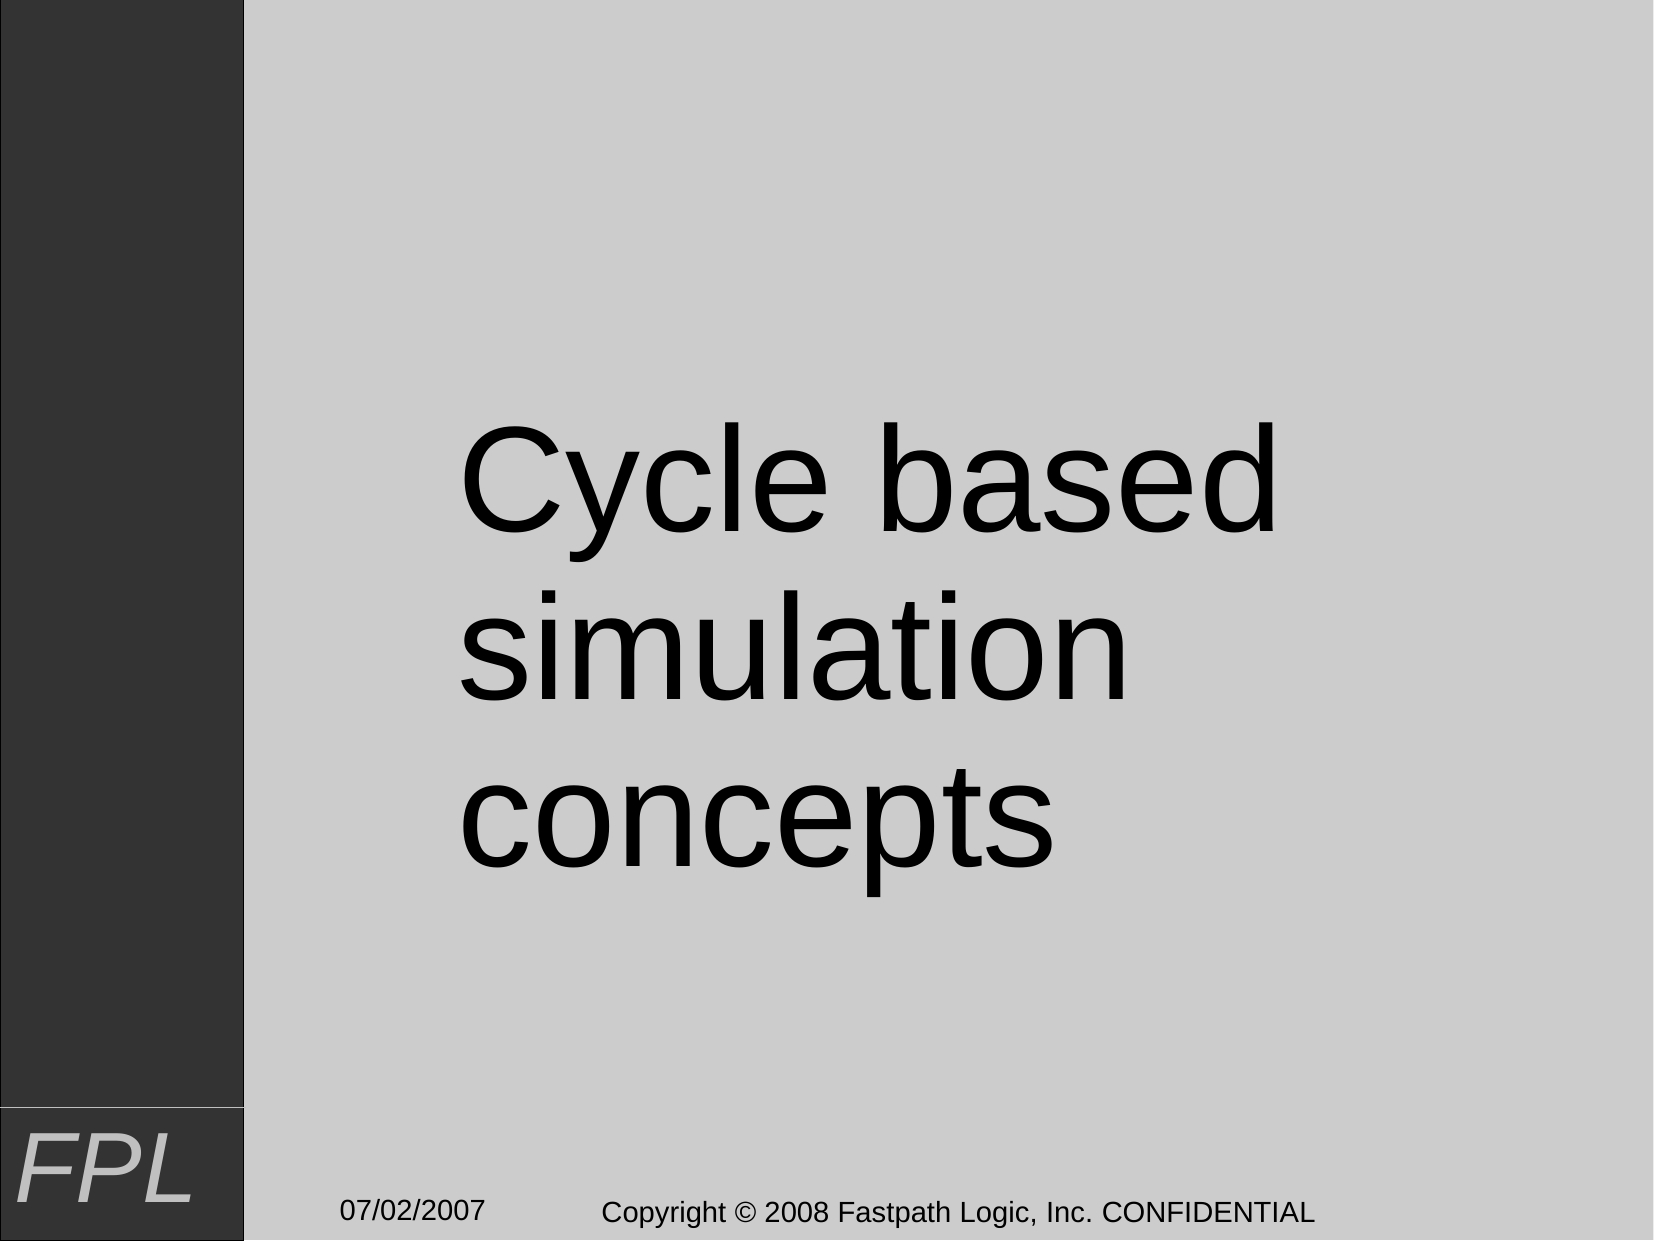

Cycle based
simulation
concepts
07/02/2007
© 2007 FASTPATH LOGIC INC.